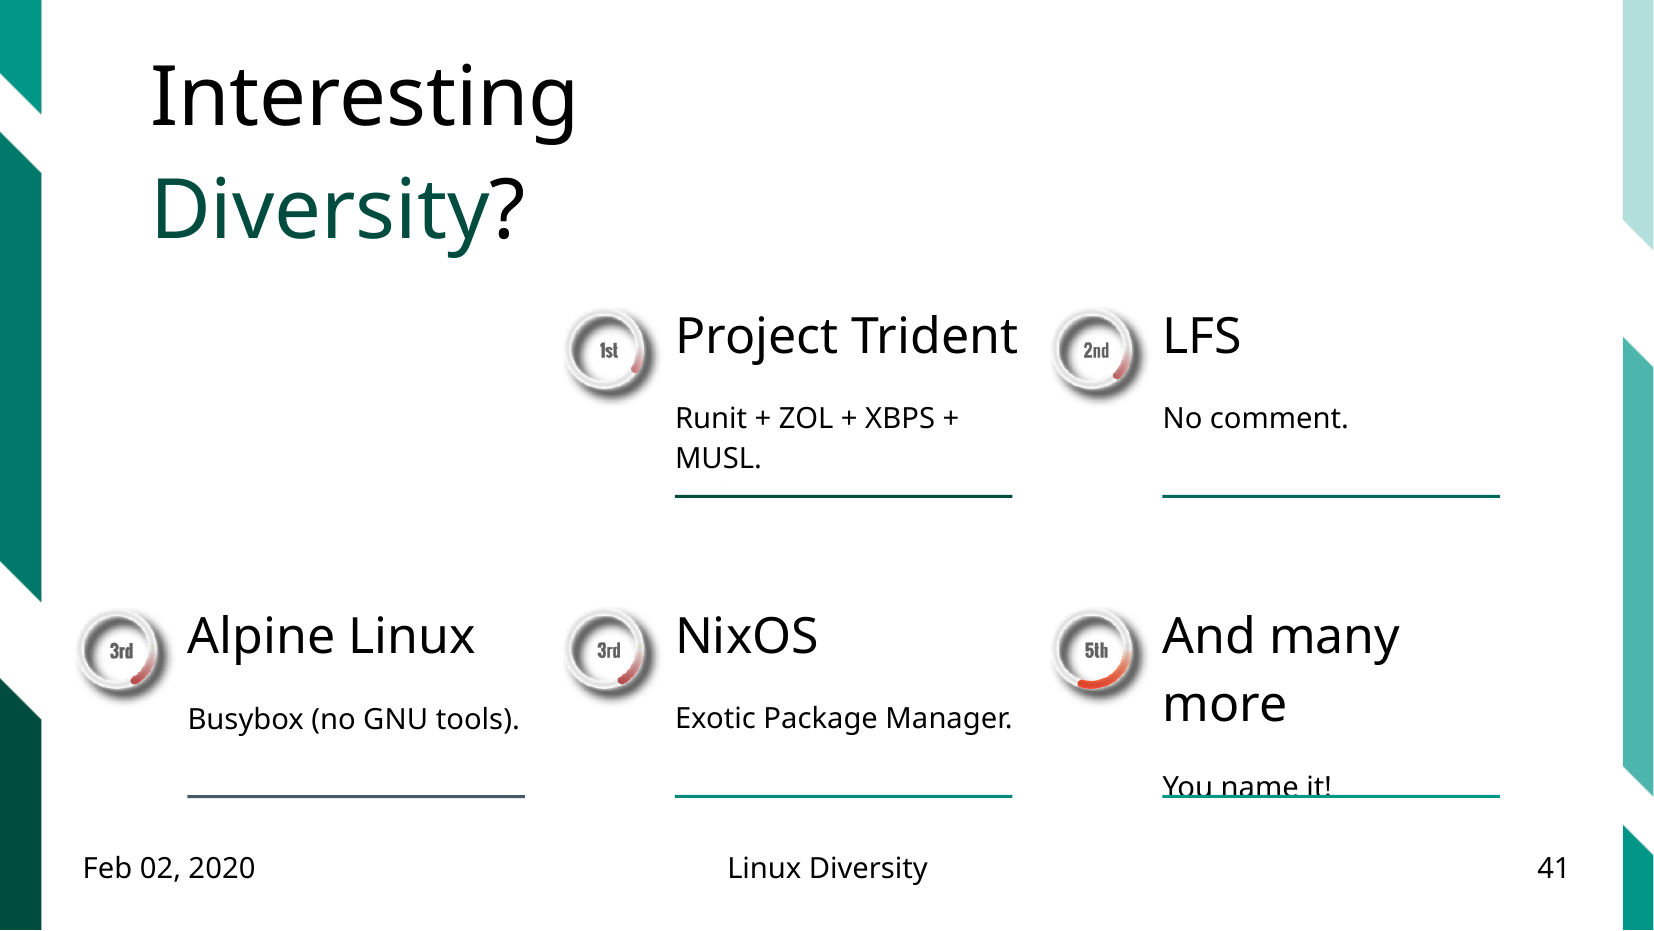

# Interesting Diversity?
Project Trident
Runit + ZOL + XBPS + MUSL.
LFS
No comment.
NixOS
Exotic Package Manager.
And many more
You name it!
Alpine Linux
Busybox (no GNU tools).
Feb 02, 2020
Linux Diversity
41